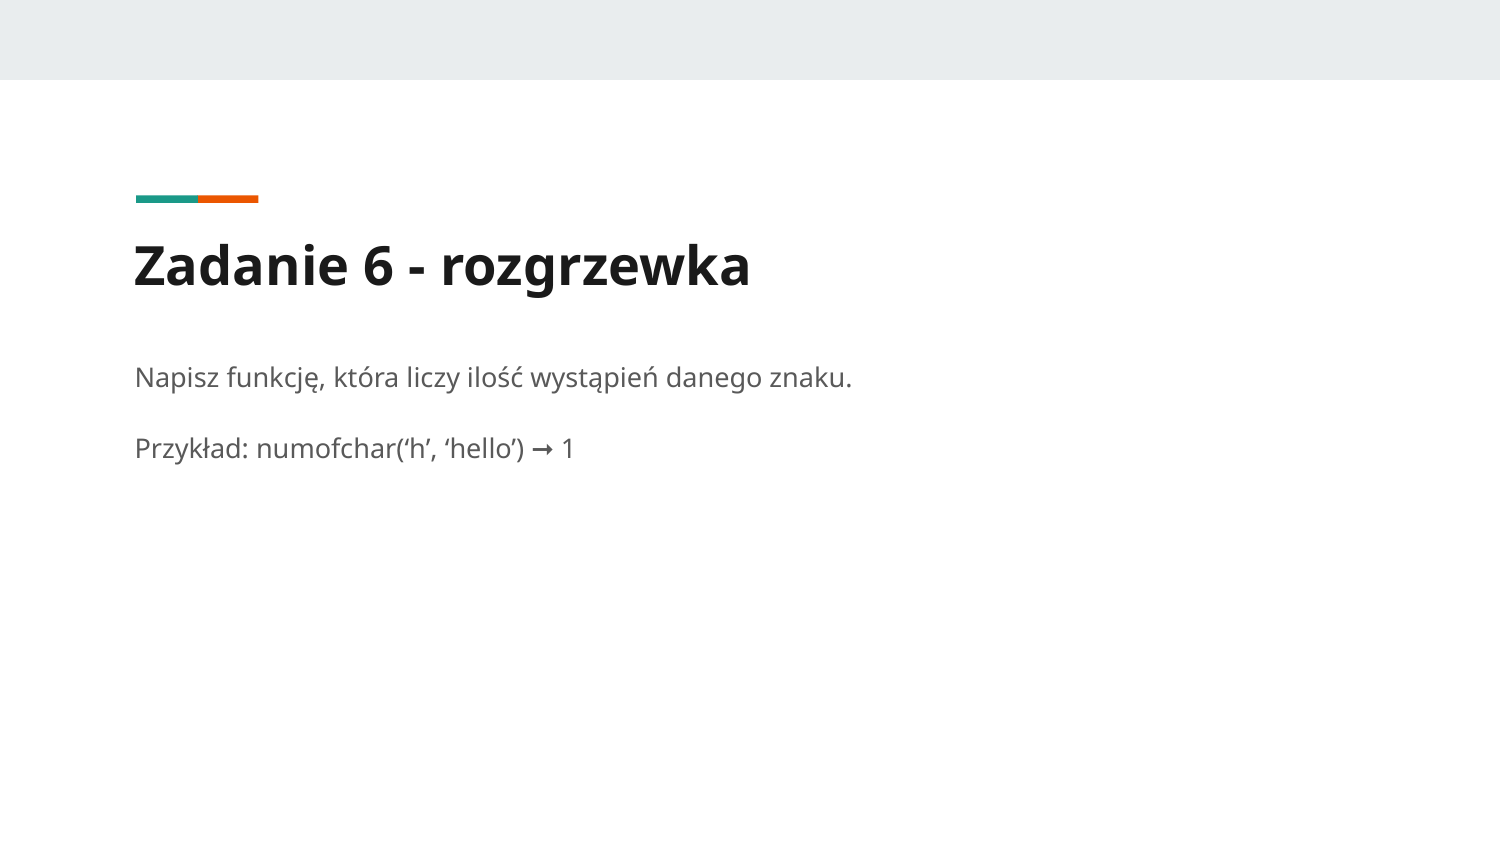

# Zadanie 6 - rozgrzewka
Napisz funkcję, która liczy ilość wystąpień danego znaku.
Przykład: numofchar(‘h’, ‘hello’) ➞ 1